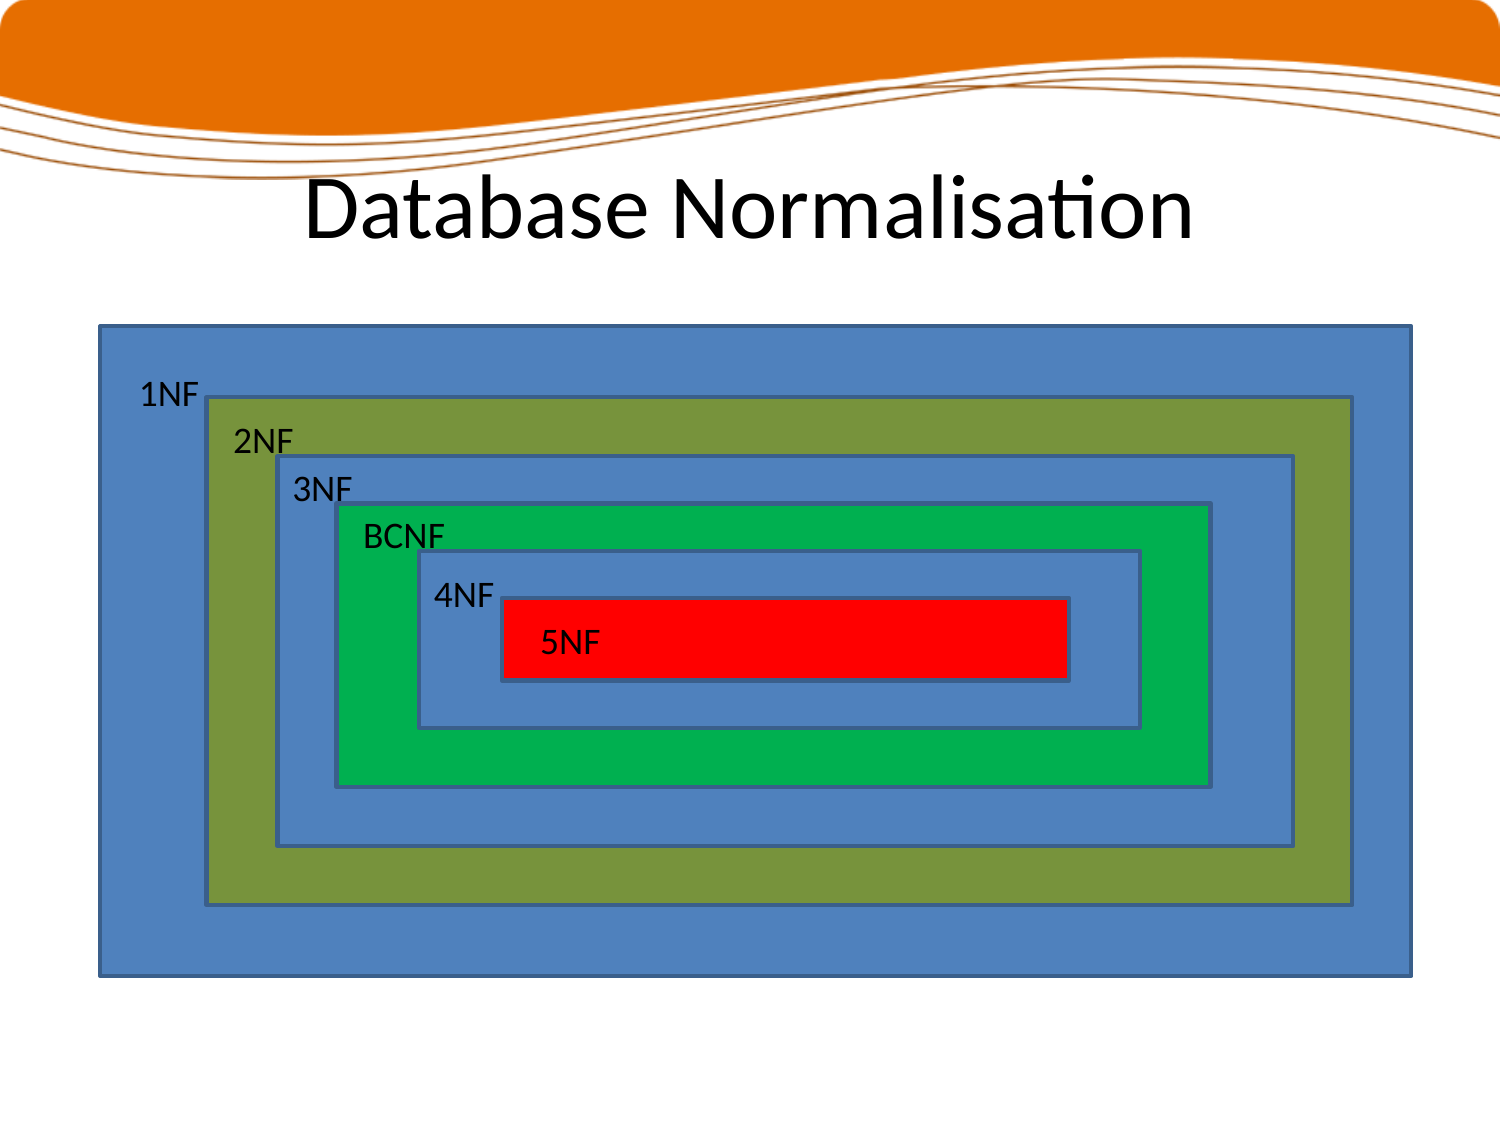

Database Normalisation
#
1
1NF
2NF
3NF
BCNF
4NF
5NF